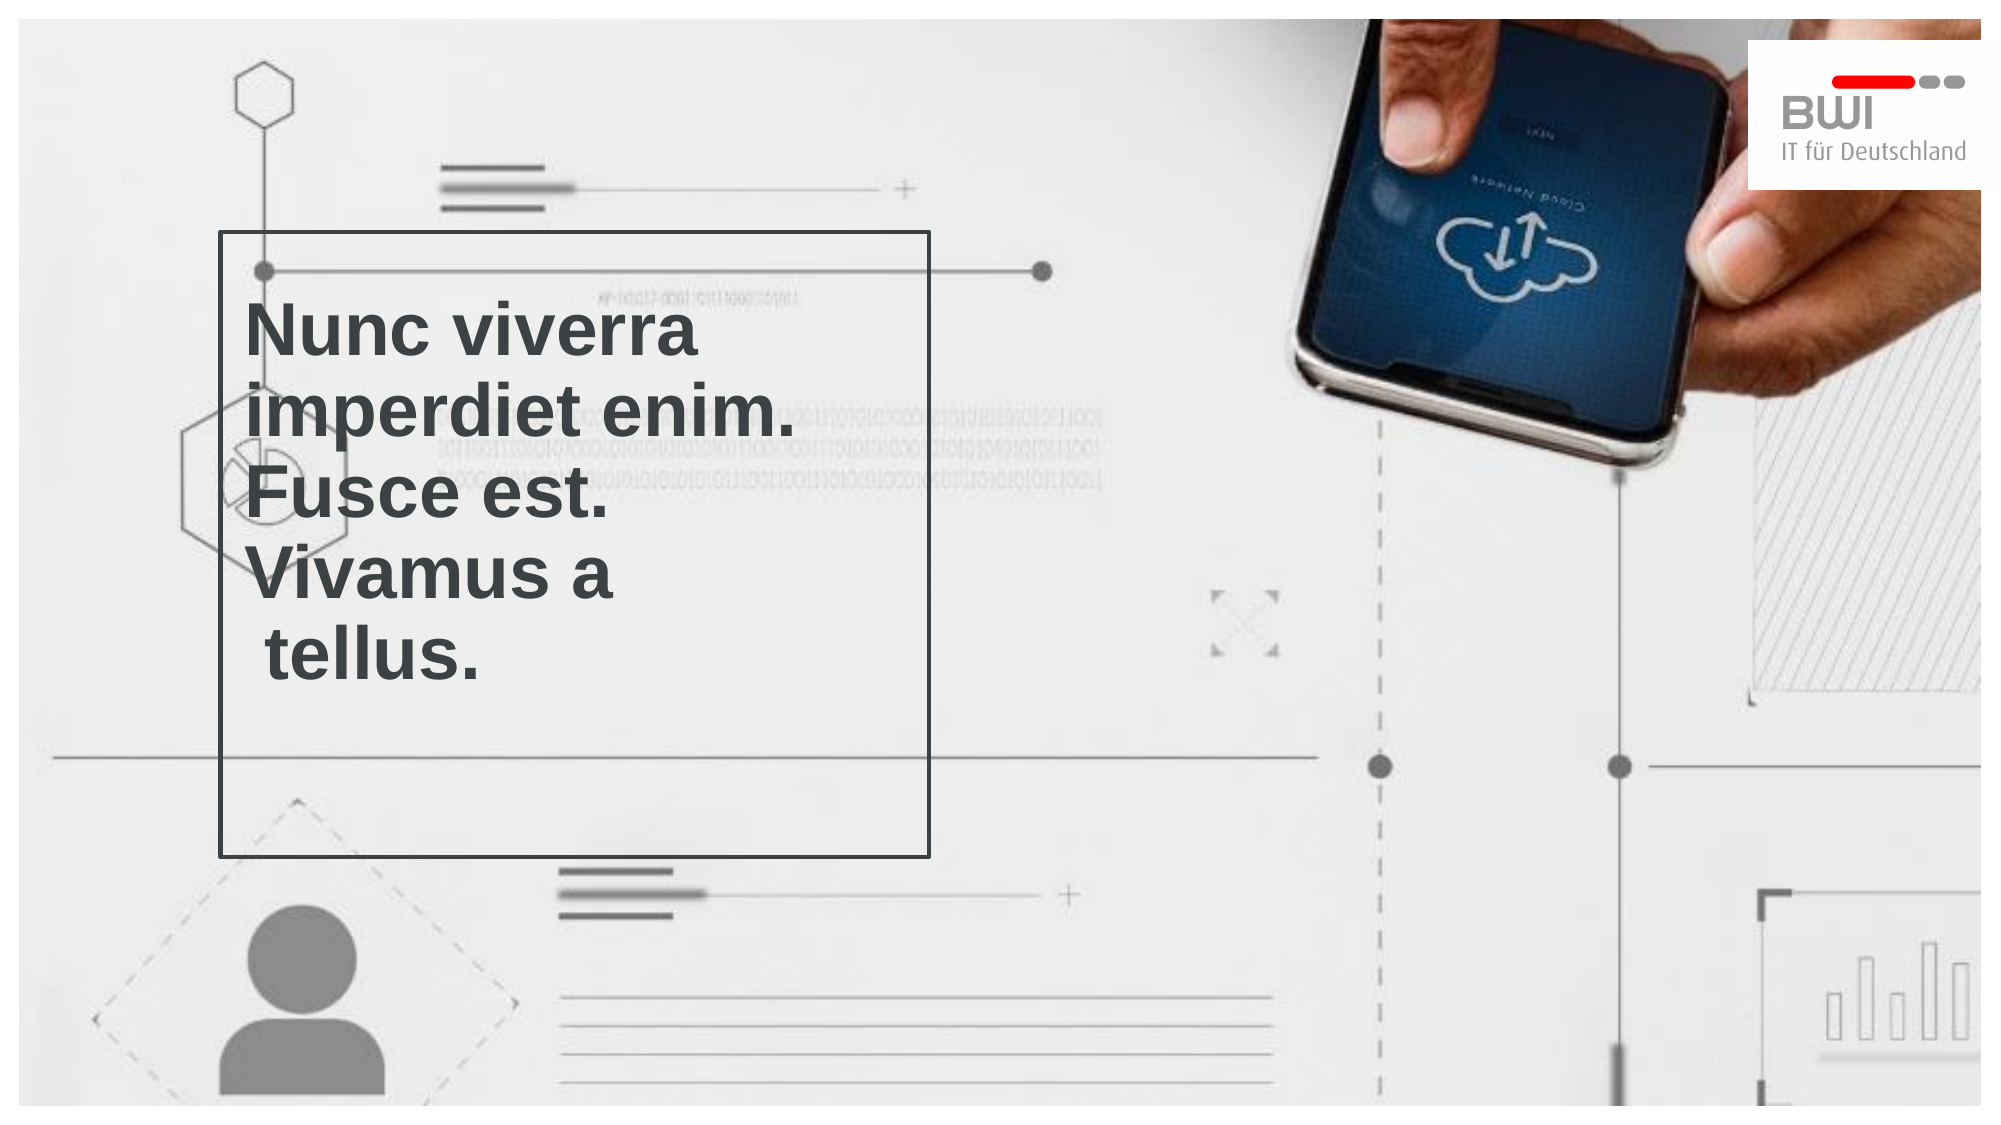

# Nunc viverra imperdiet enim. Fusce est. Vivamus a tellus.